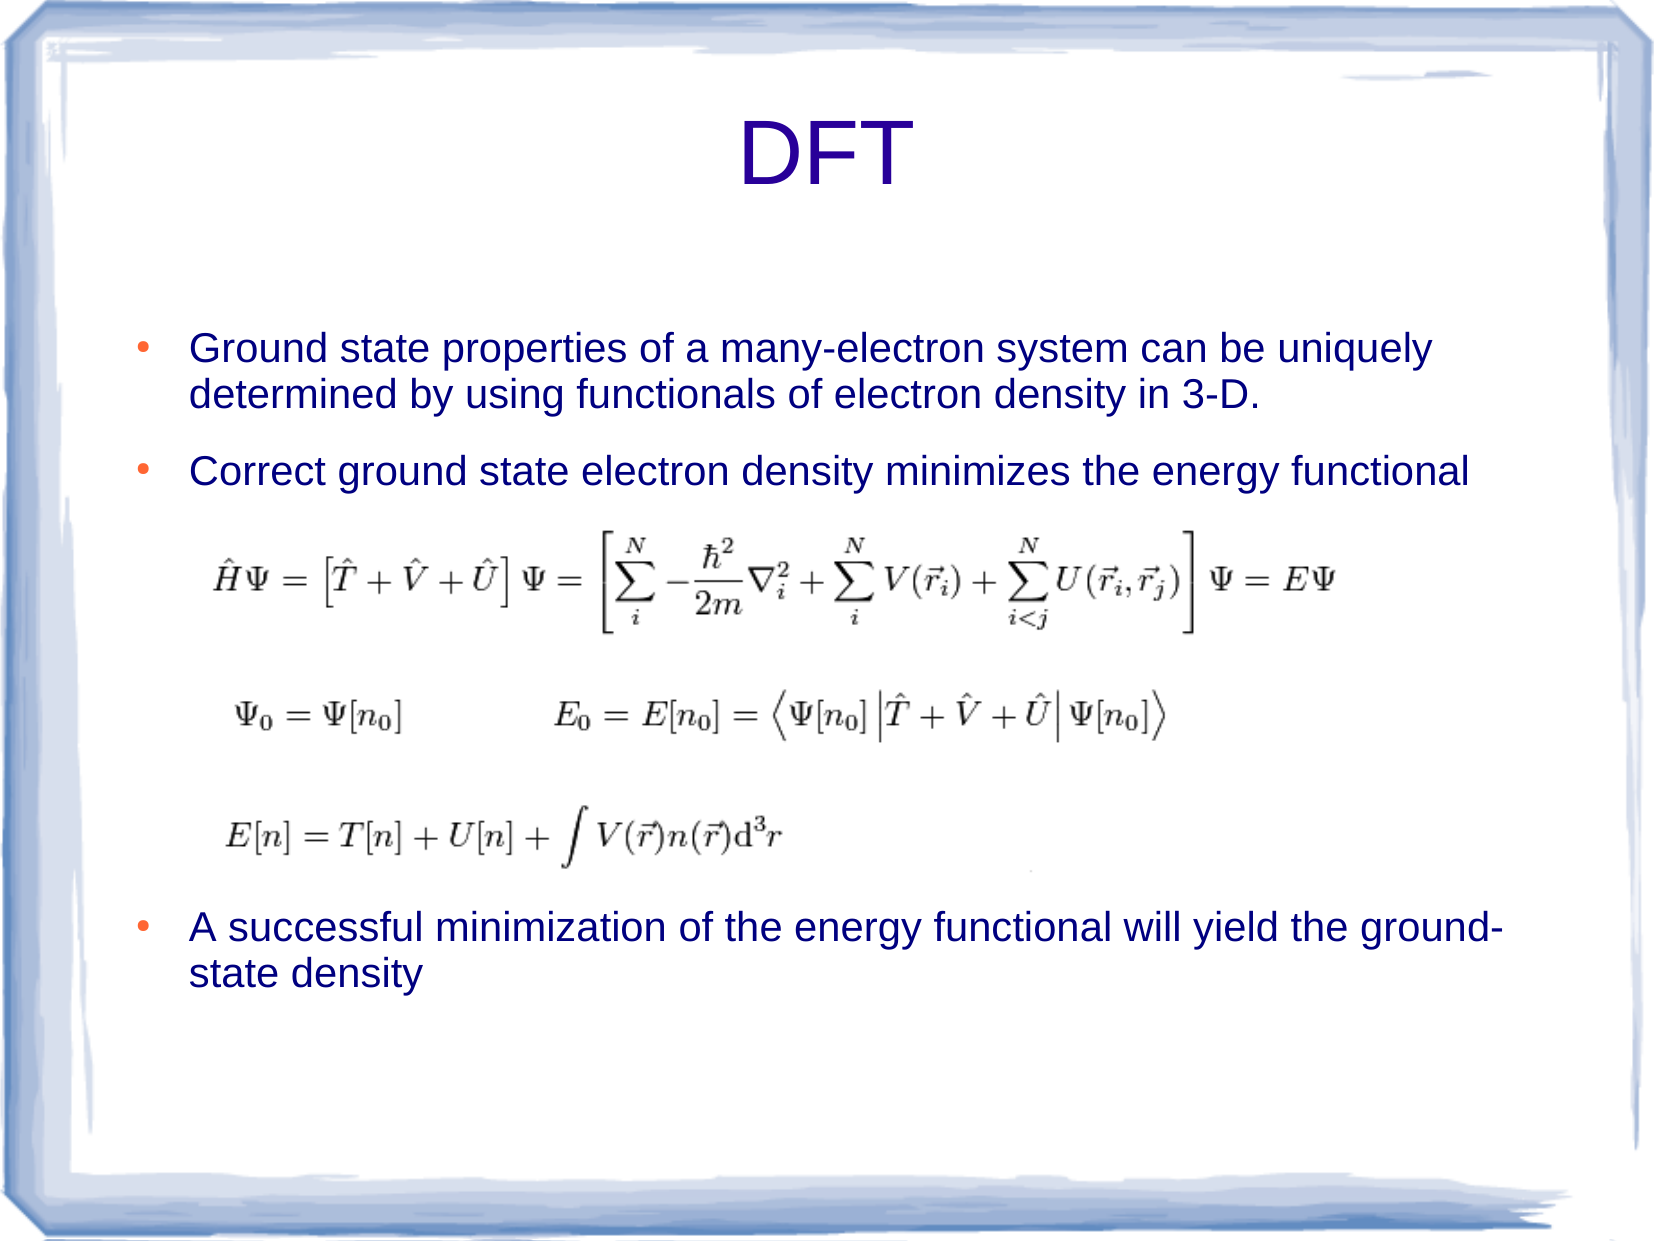

# DFT
Ground state properties of a many-electron system can be uniquely determined by using functionals of electron density in 3-D.
Correct ground state electron density minimizes the energy functional
A successful minimization of the energy functional will yield the ground-state density